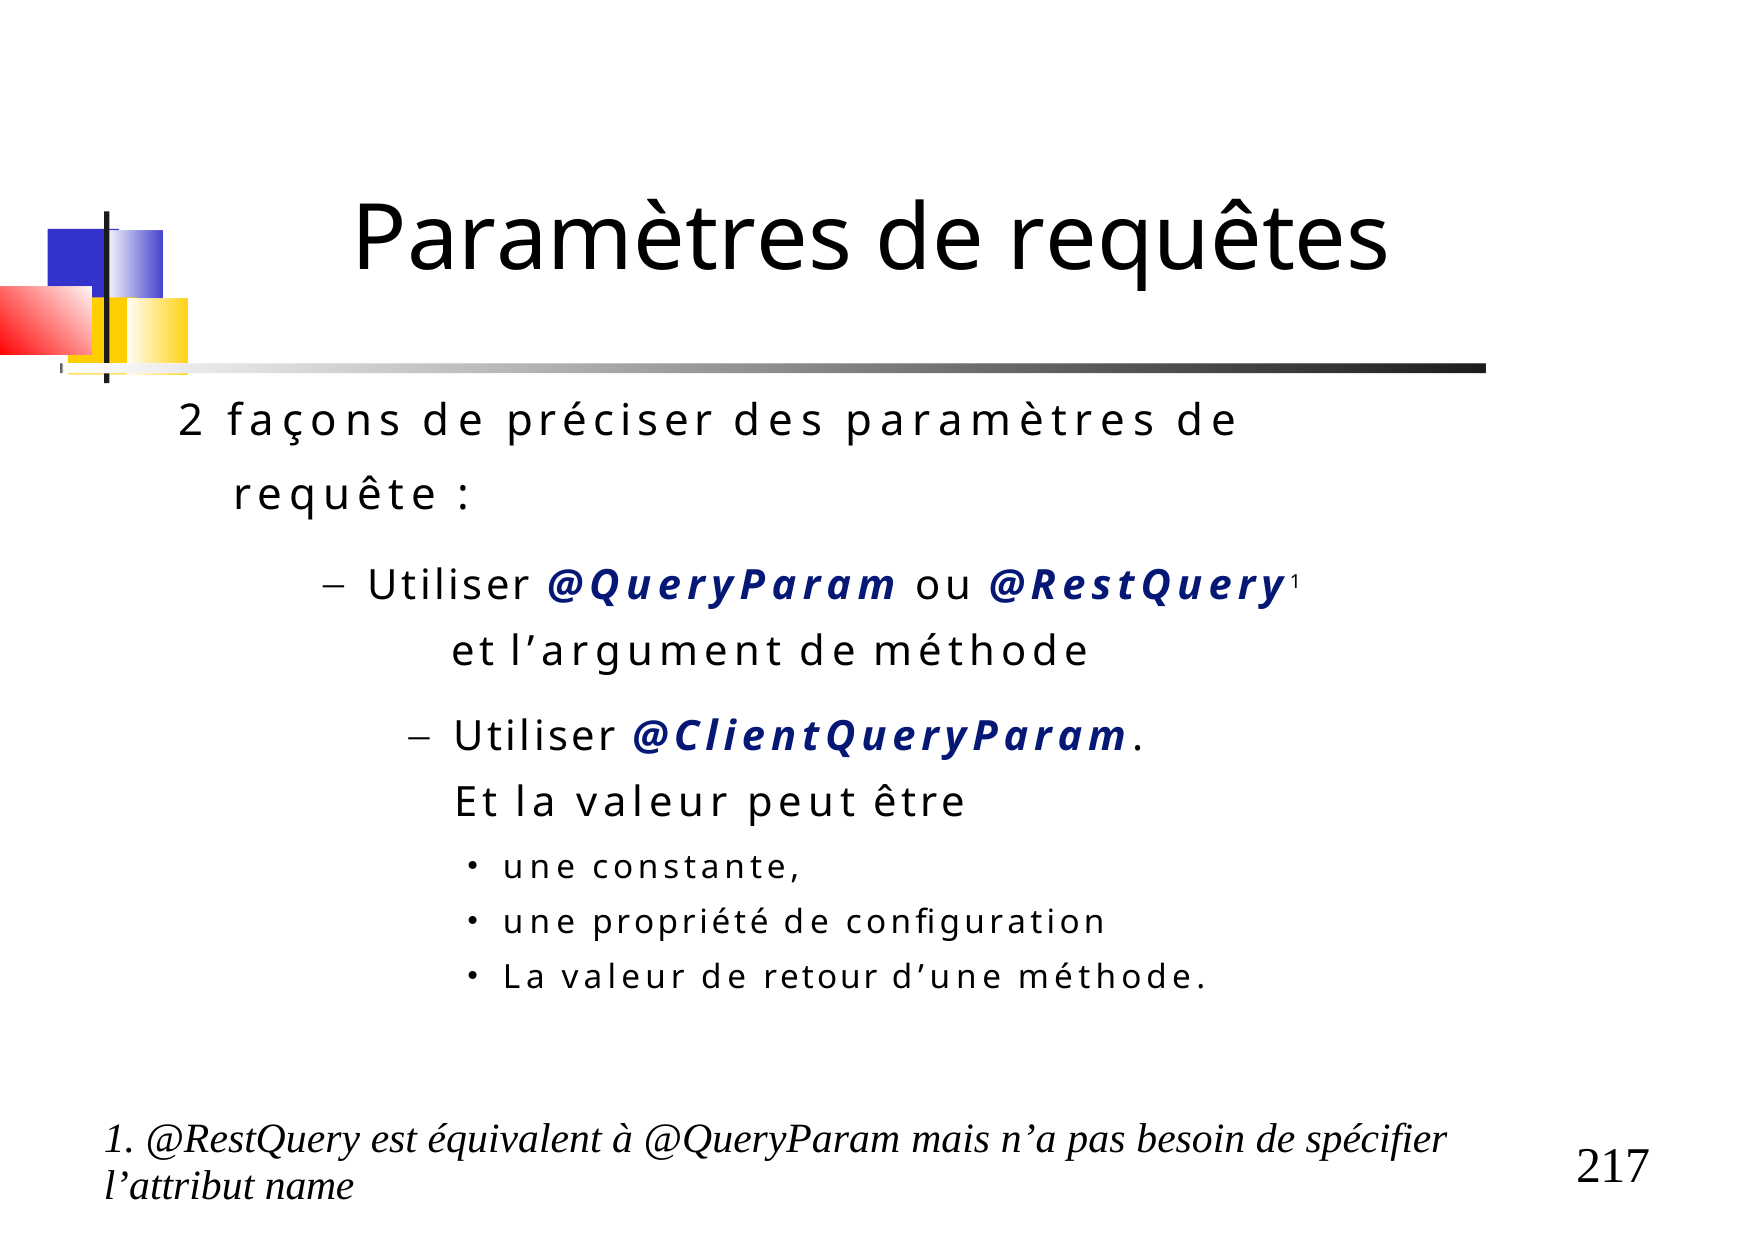

# Paramètres de requêtes
2 façons de préciser des paramètres de requête :
Utiliser @QueryParam ou @RestQuery1
et l’argument de méthode
Utiliser @ClientQueryParam.
Et la valeur peut être
une constante,
une propriété de configuration
La valeur de retour d’une méthode.
1. @RestQuery est équivalent à @QueryParam mais n’a pas besoin de spécifier l’attribut name
217